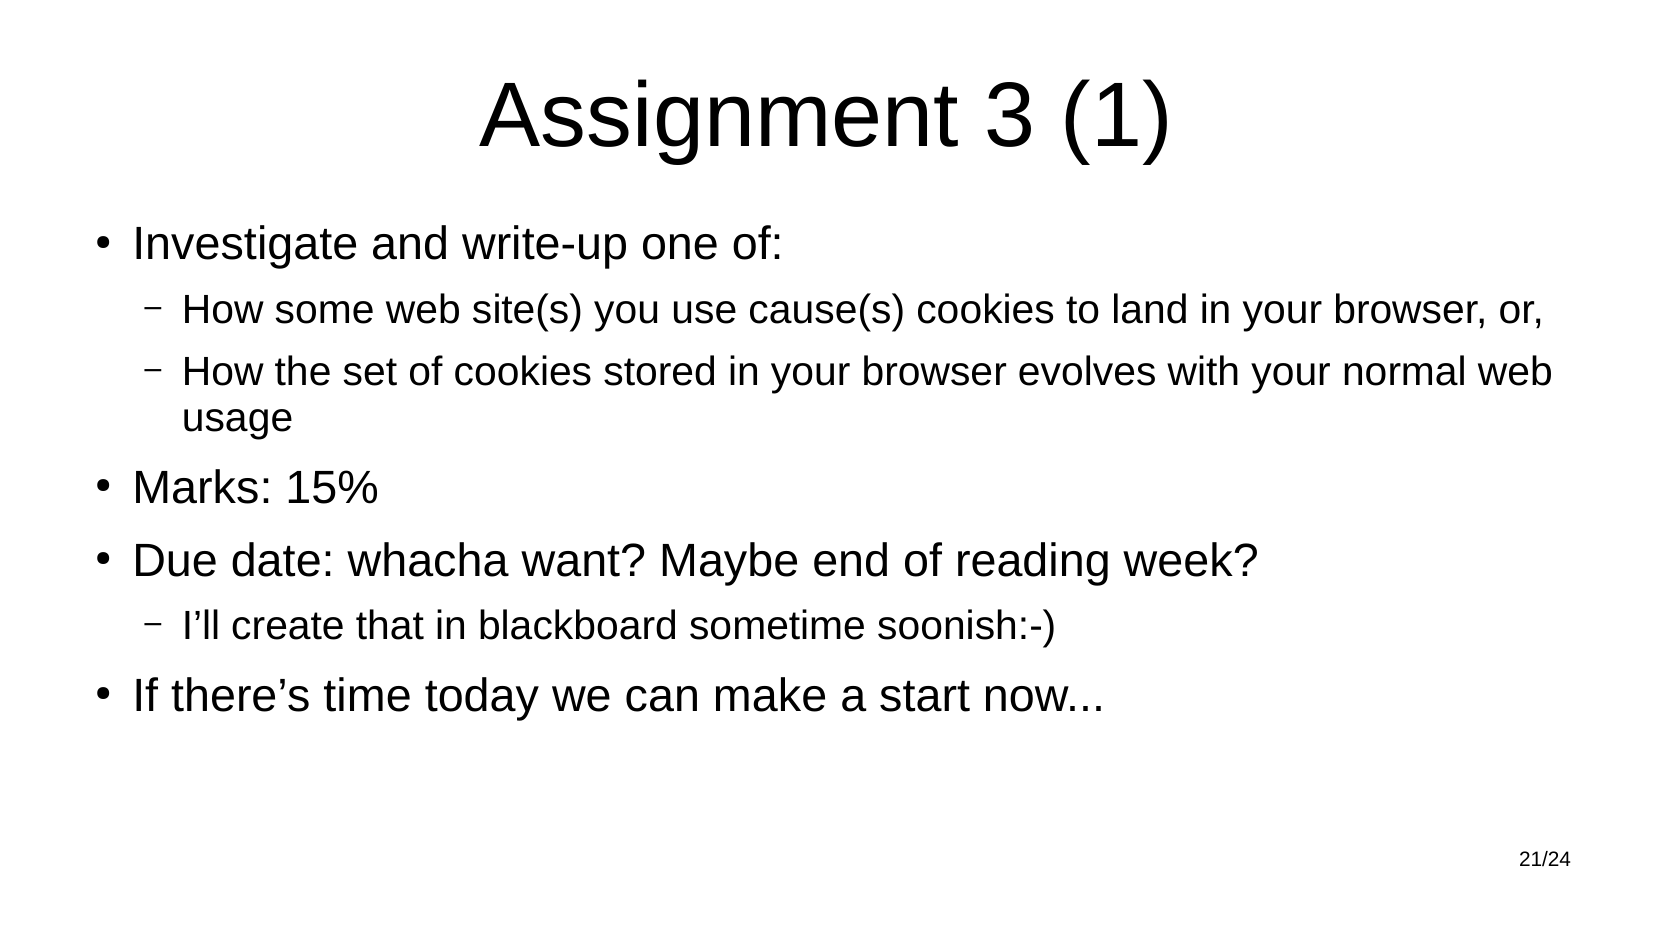

# Assignment 3 (1)
Investigate and write-up one of:
How some web site(s) you use cause(s) cookies to land in your browser, or,
How the set of cookies stored in your browser evolves with your normal web usage
Marks: 15%
Due date: whacha want? Maybe end of reading week?
I’ll create that in blackboard sometime soonish:-)
If there’s time today we can make a start now...
21